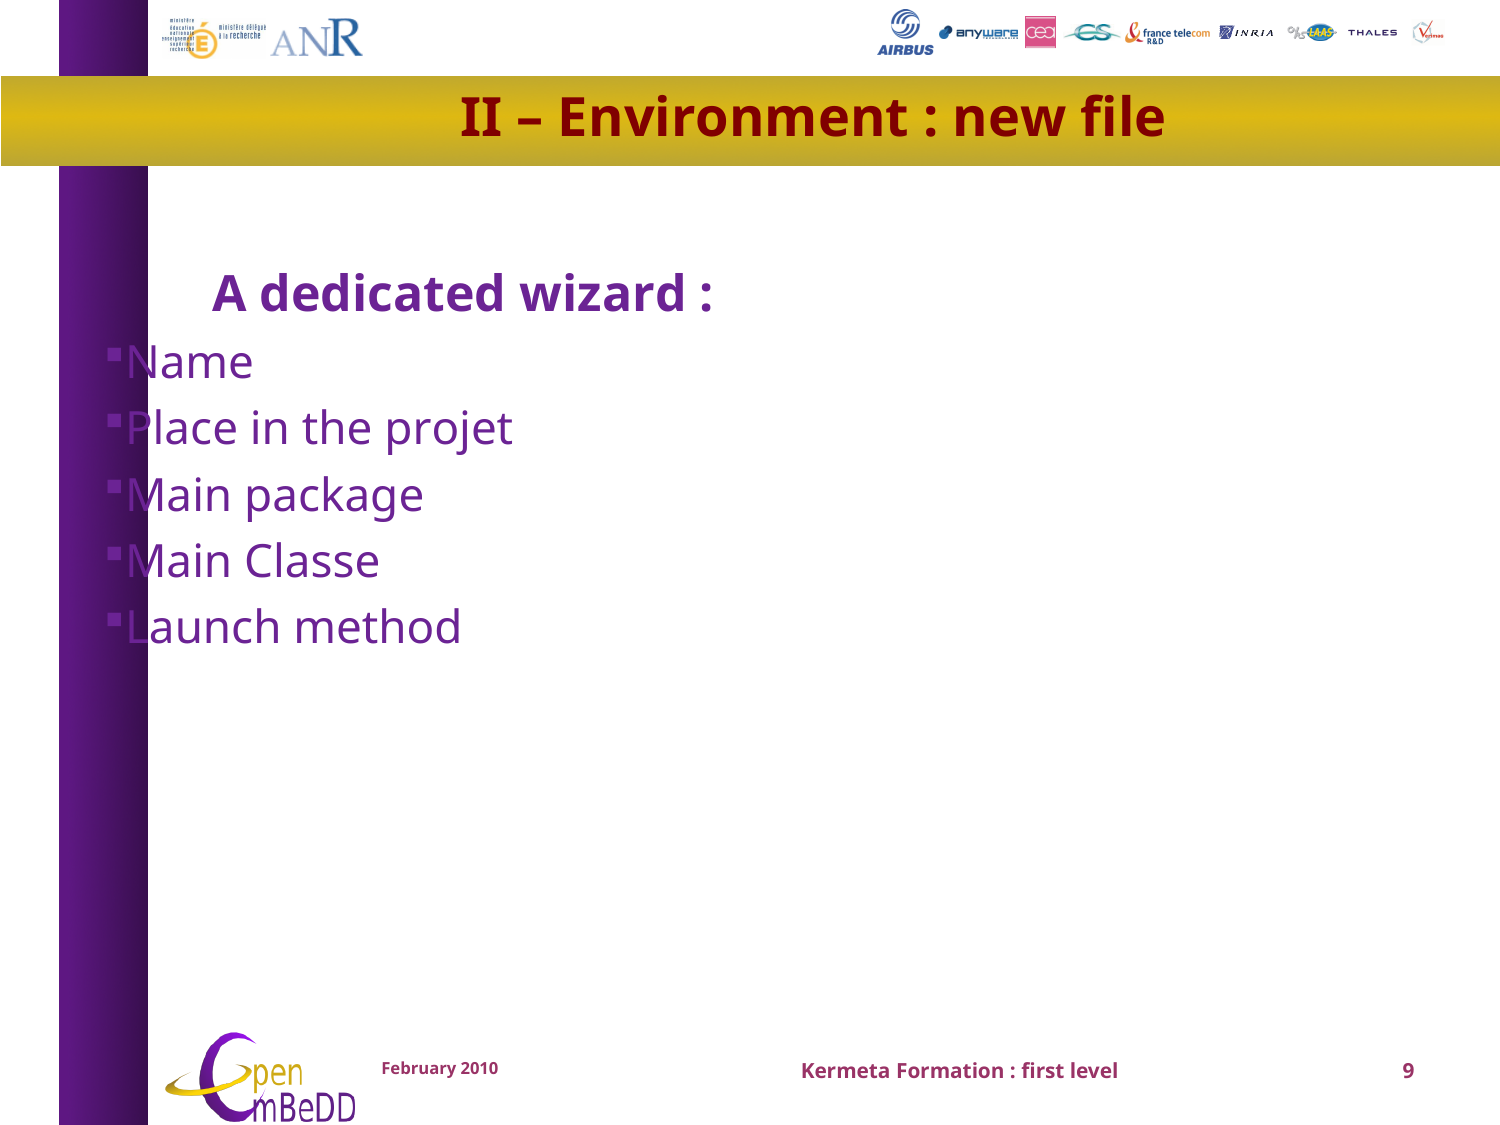

# II – Environment : new file
 A dedicated wizard :
Name
Place in the projet
Main package
Main Classe
Launch method
Kermeta Formation : first level
February 2010
8